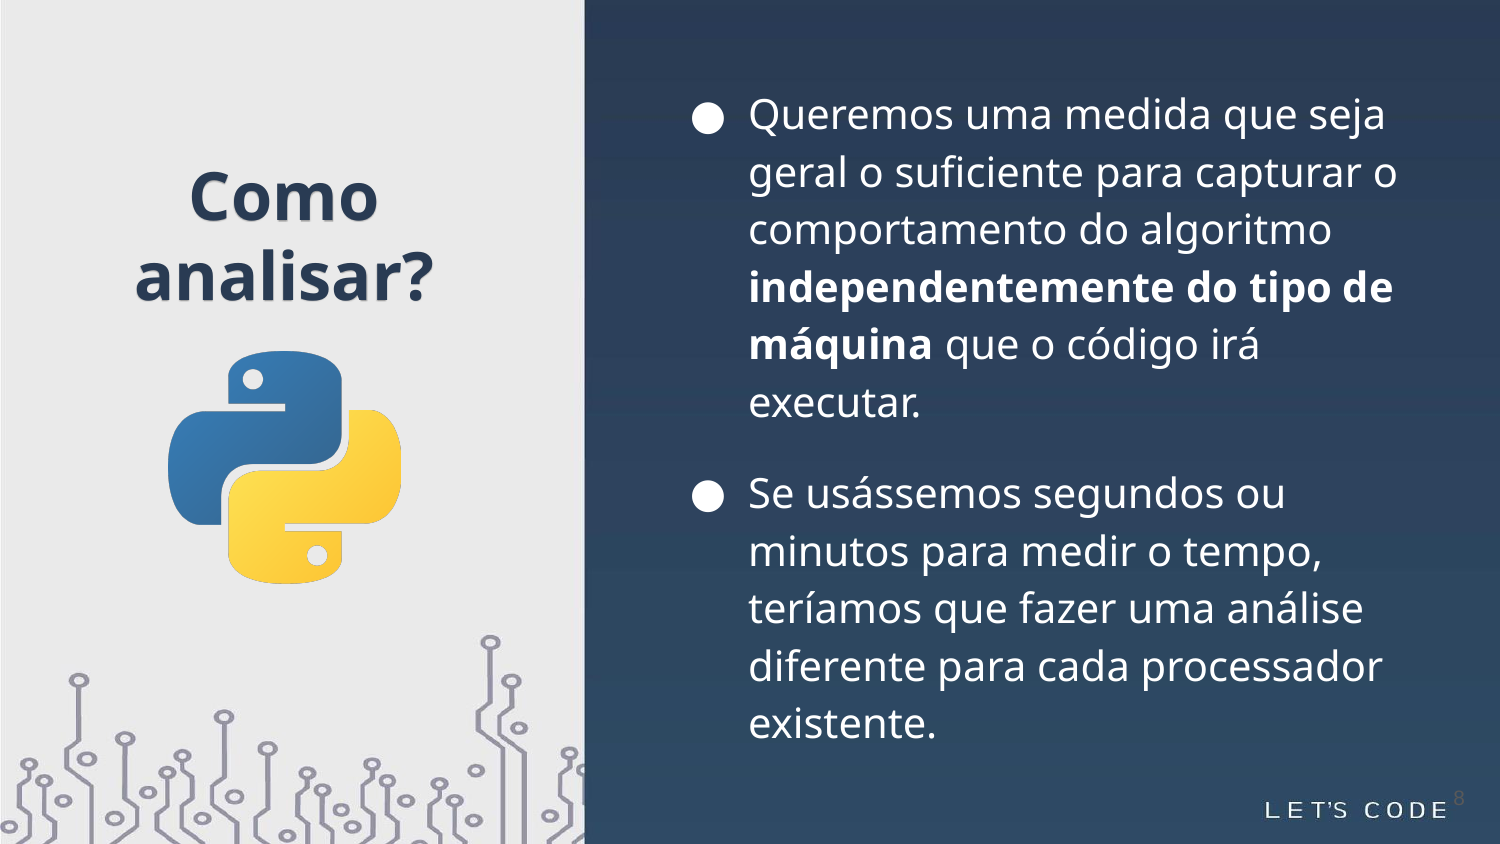

Como analisar?
Queremos uma medida que seja geral o suficiente para capturar o comportamento do algoritmo independentemente do tipo de máquina que o código irá executar.
Se usássemos segundos ou minutos para medir o tempo, teríamos que fazer uma análise diferente para cada processador existente.